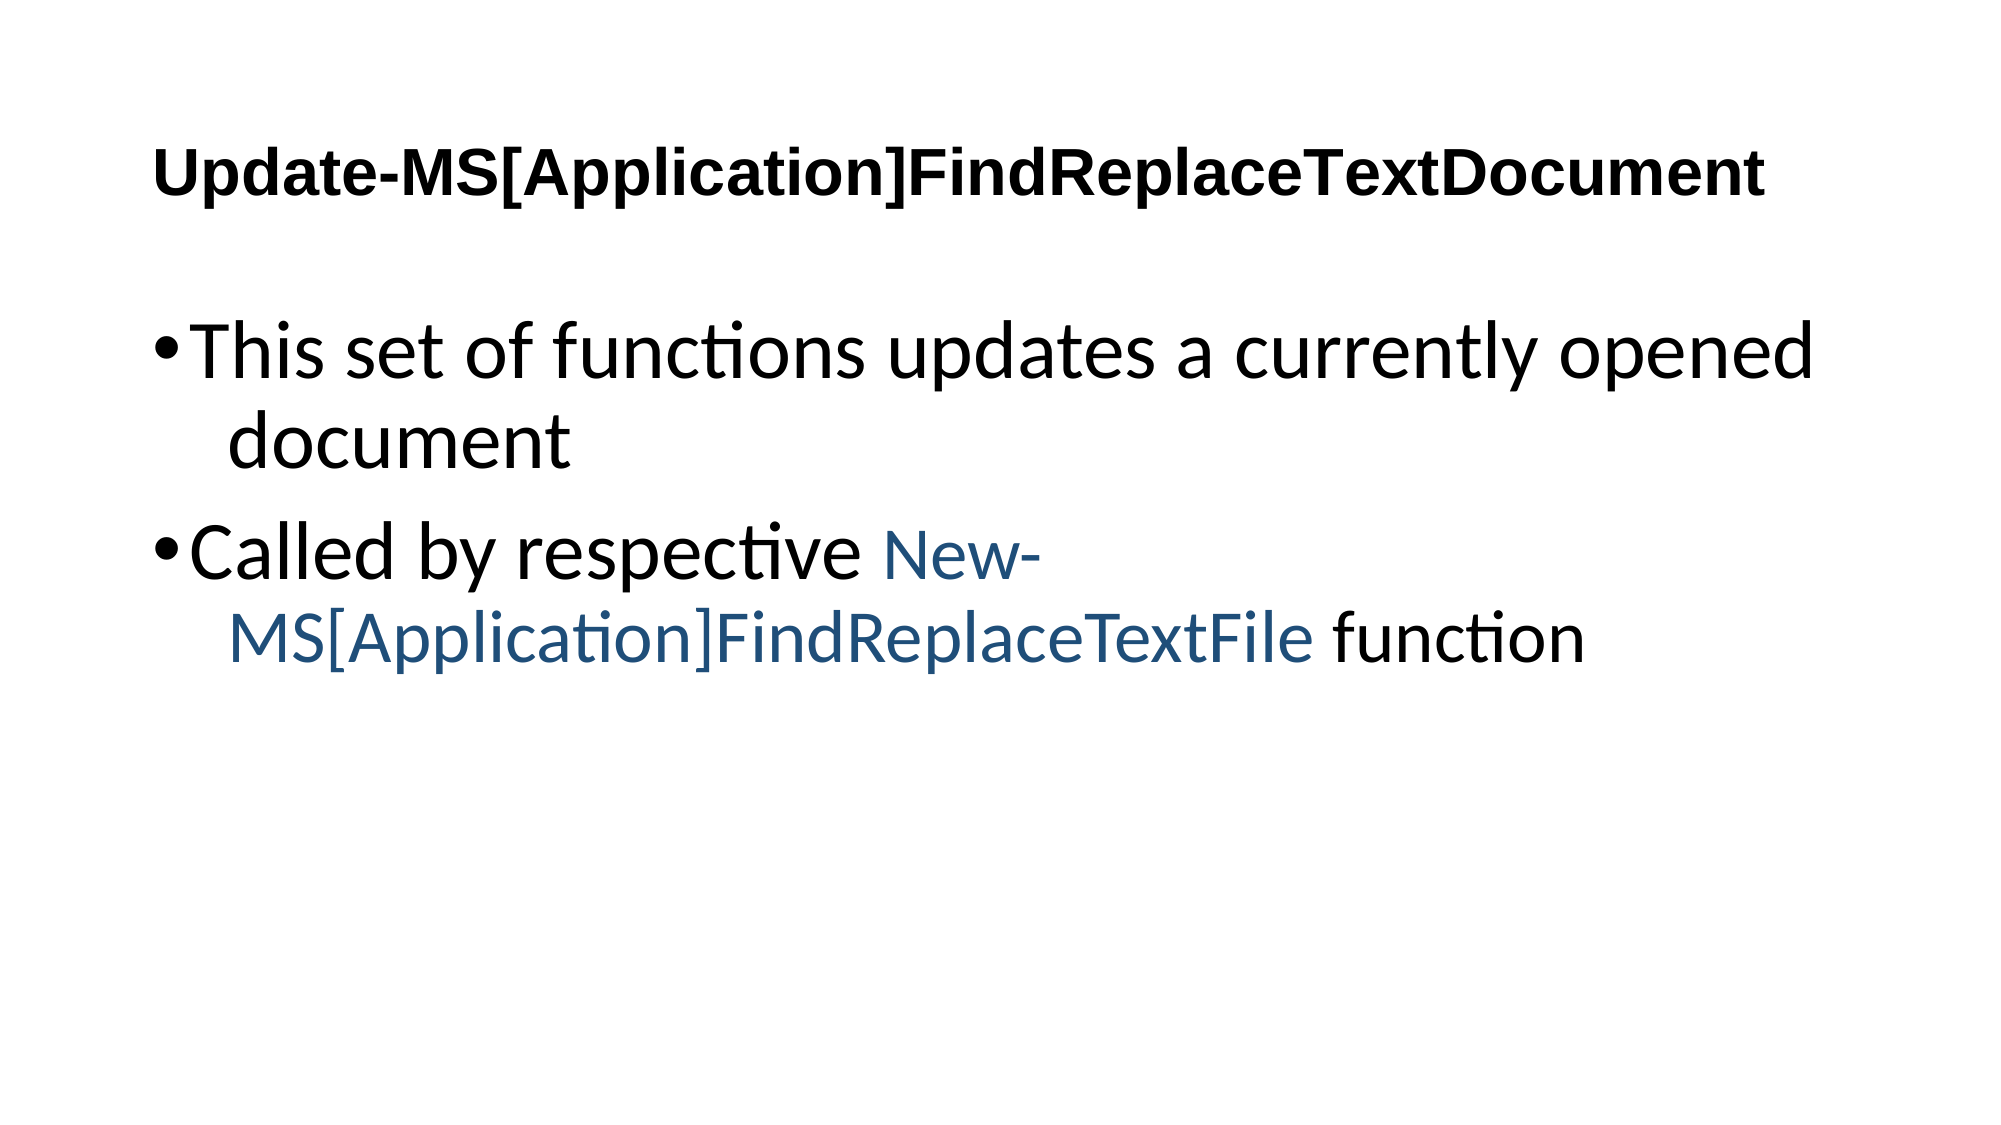

# Update-MS[Application]FindReplaceTextDocument
This set of functions updates a currently opened document
Called by respective New-MS[Application]FindReplaceTextFile function